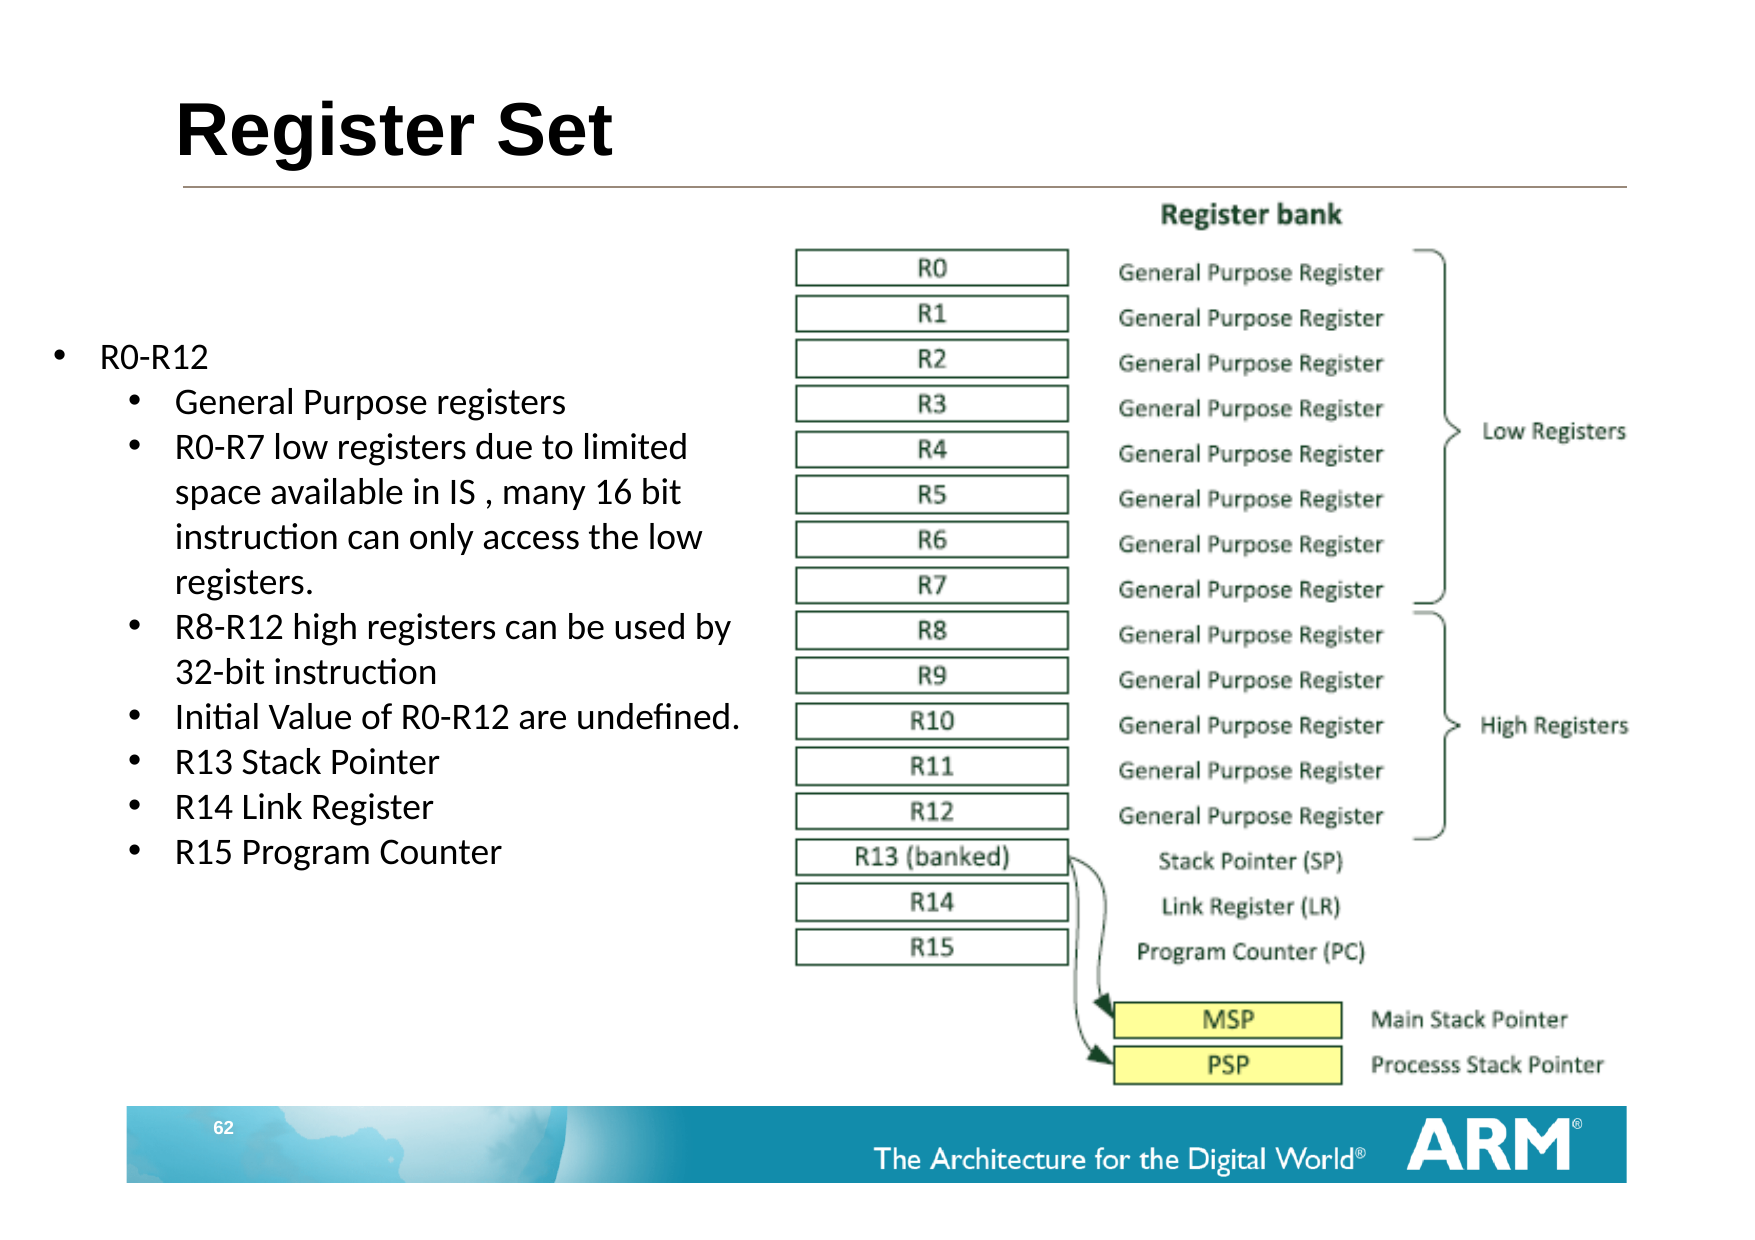

# Register Set
R0-R12
General Purpose registers
R0-R7 low registers due to limited space available in IS , many 16 bit instruction can only access the low registers.
R8-R12 high registers can be used by 32-bit instruction
Initial Value of R0-R12 are undefined.
R13 Stack Pointer
R14 Link Register
R15 Program Counter